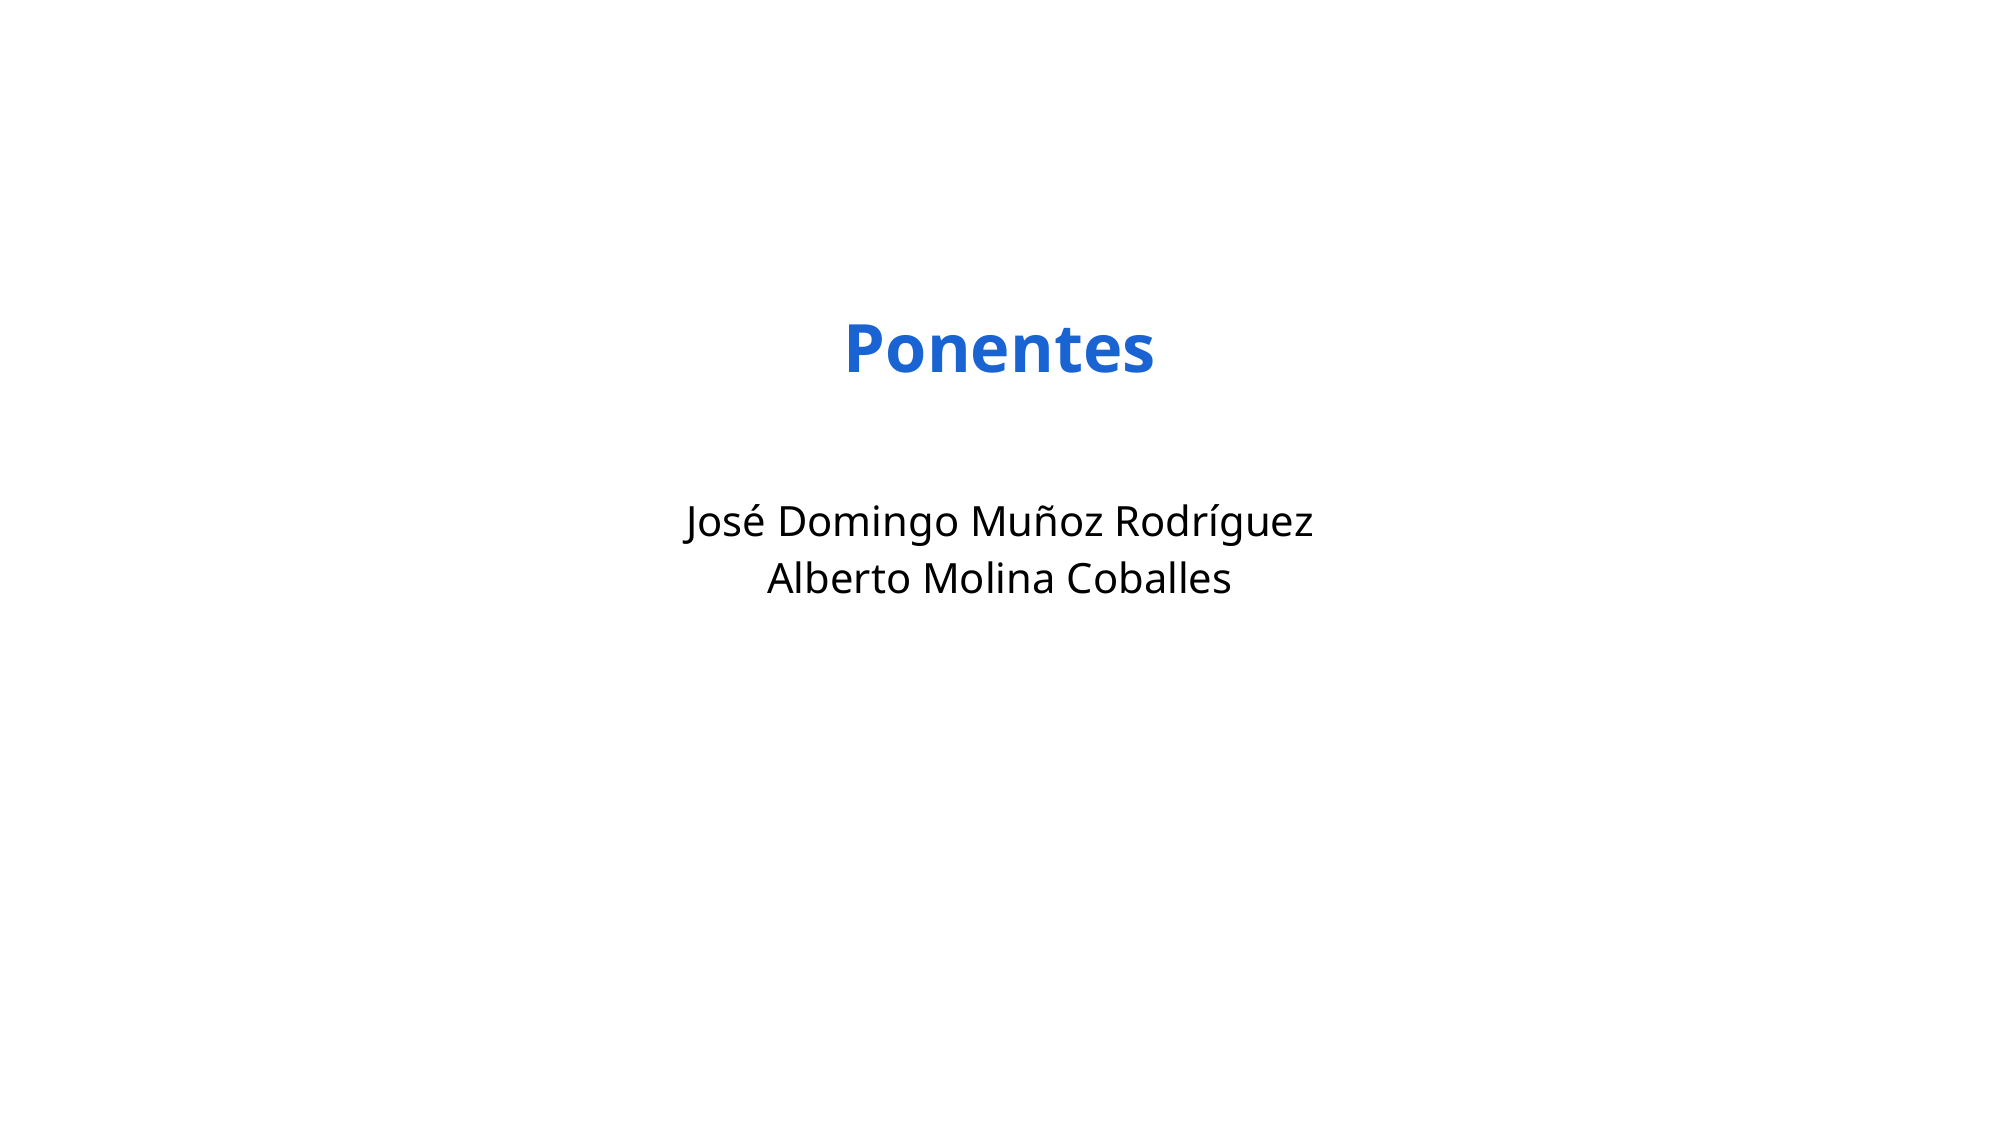

Ponentes
José Domingo Muñoz Rodríguez
Alberto Molina Coballes